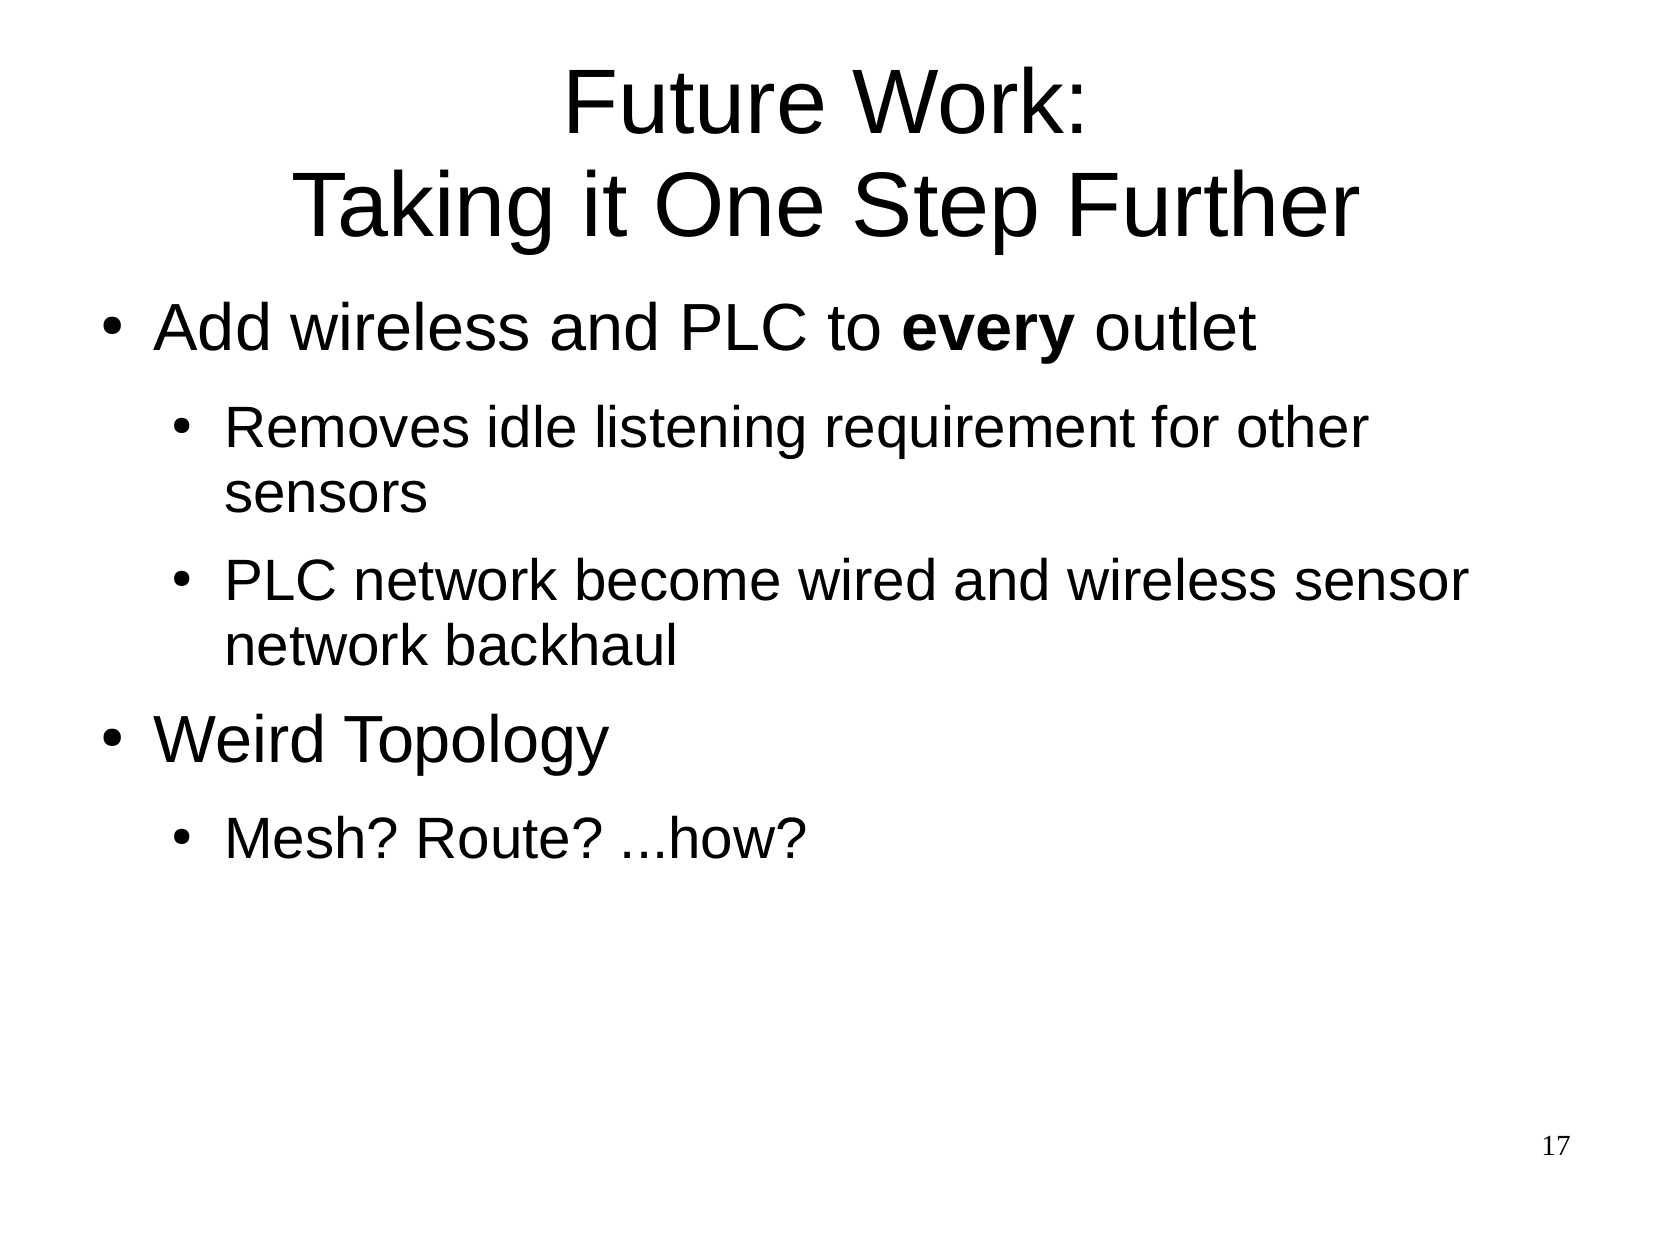

# Future Work: Taking it One Step Further
Add wireless and PLC to every outlet
Removes idle listening requirement for other sensors
PLC network become wired and wireless sensor network backhaul
Weird Topology
Mesh? Route? ...how?
17